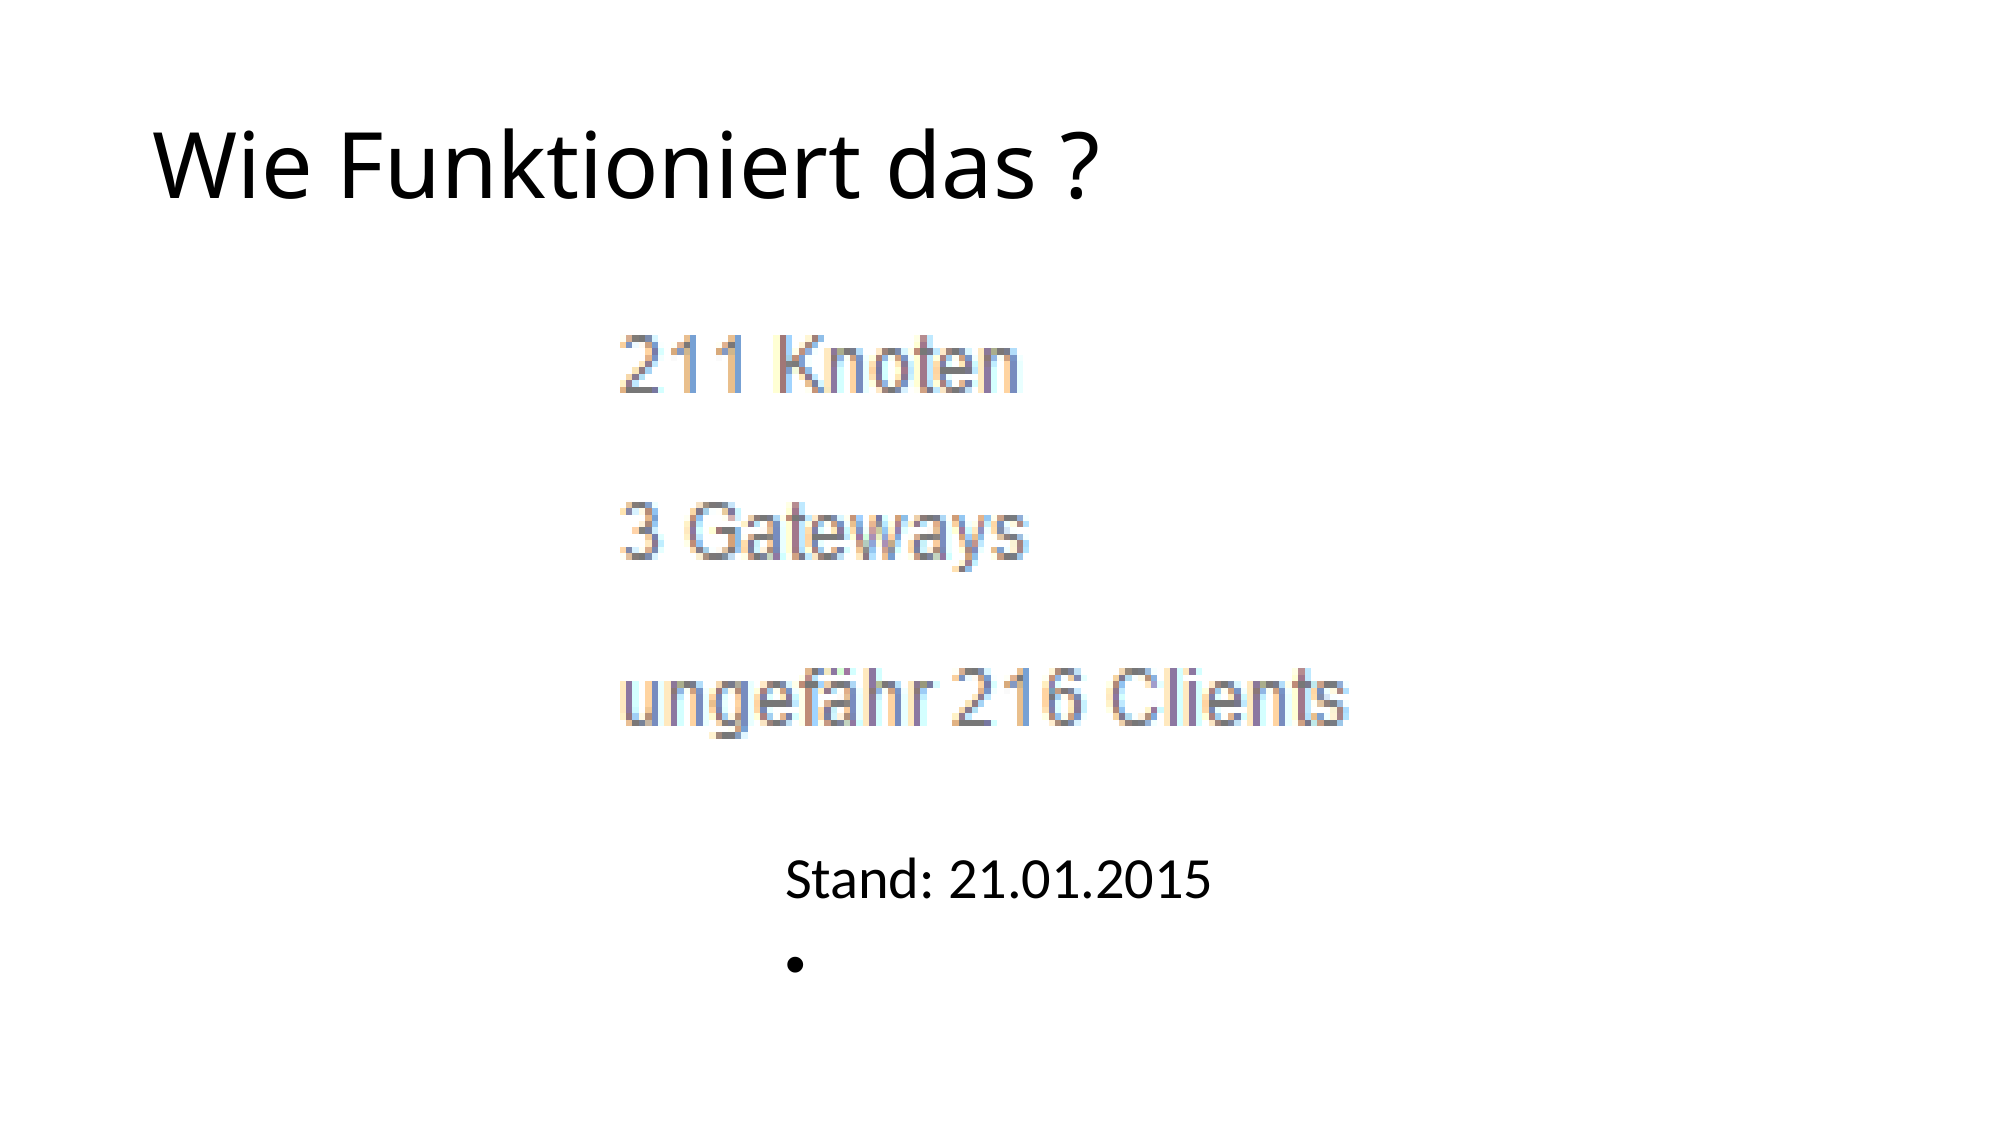

# Wie Funktioniert das ?
Stand: 21.01.2015